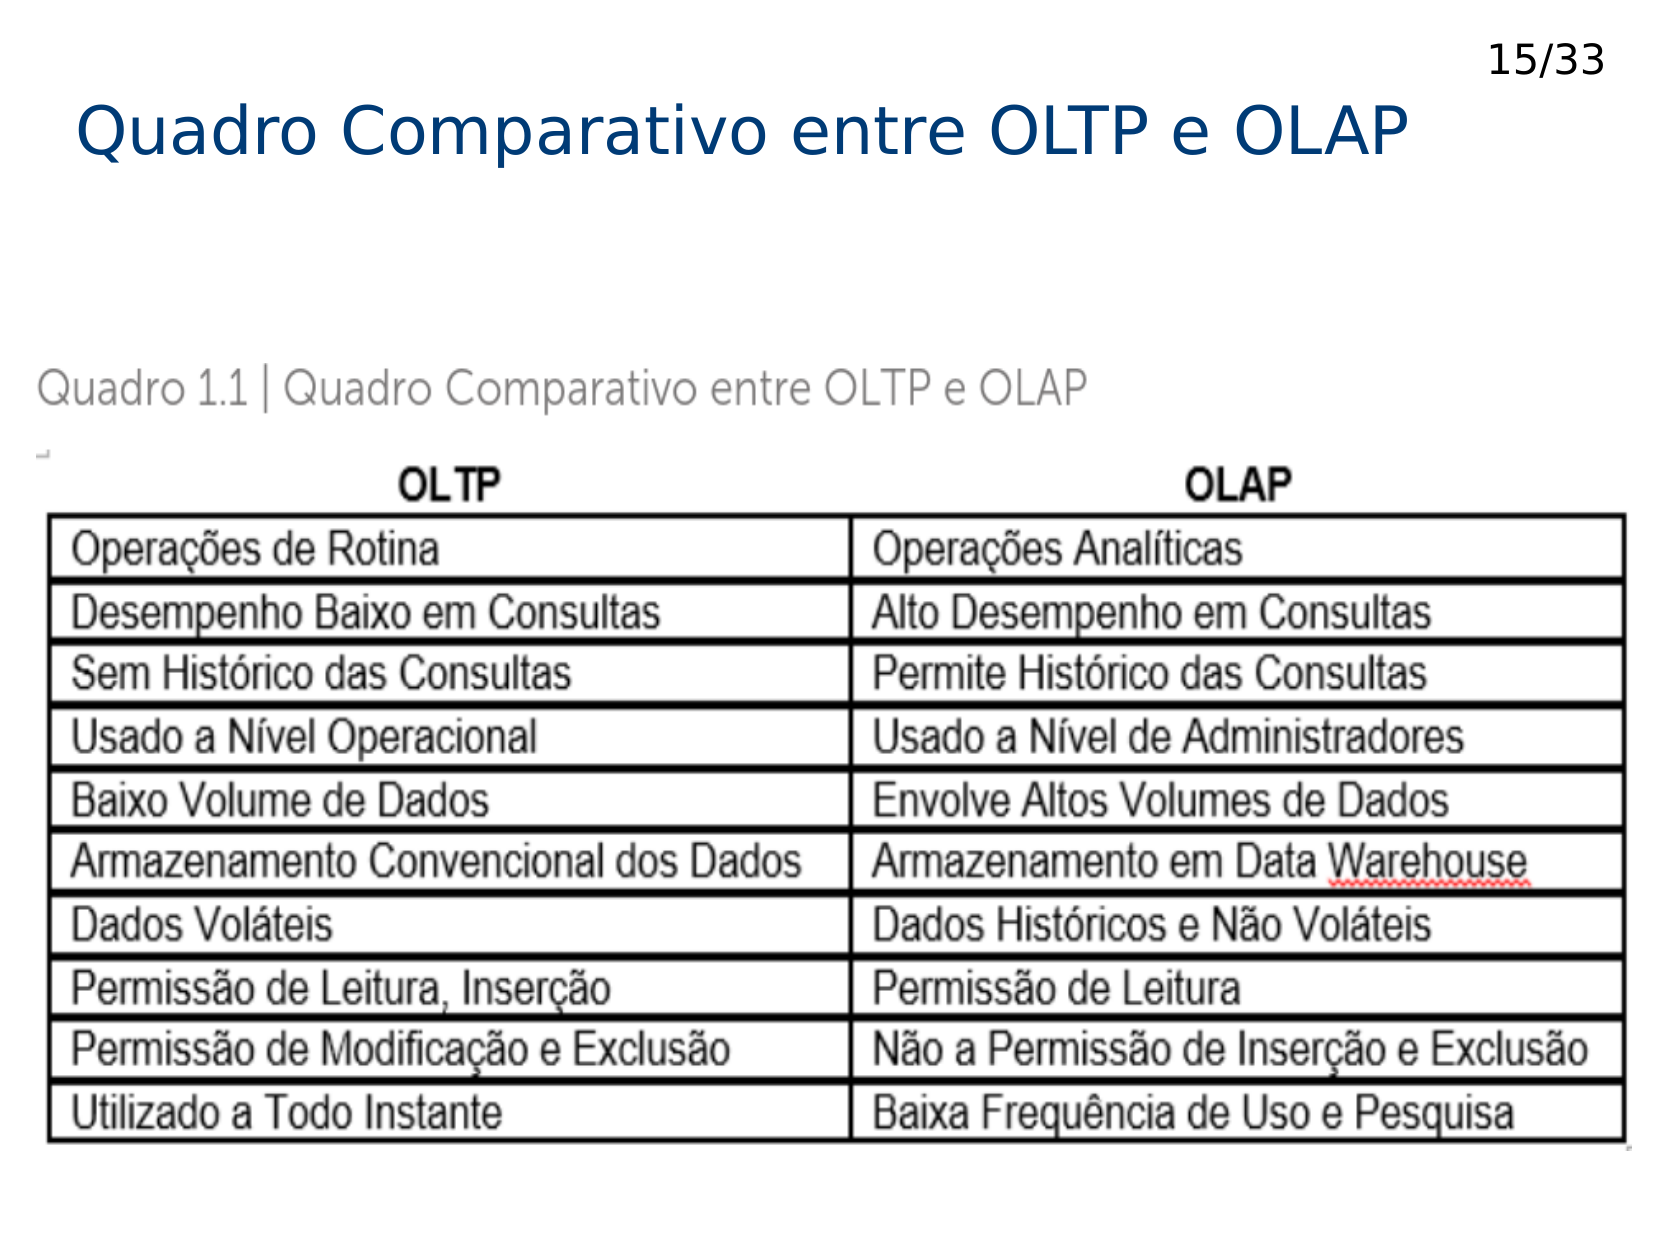

# Quadro Comparativo entre OLTP e OLAP
15